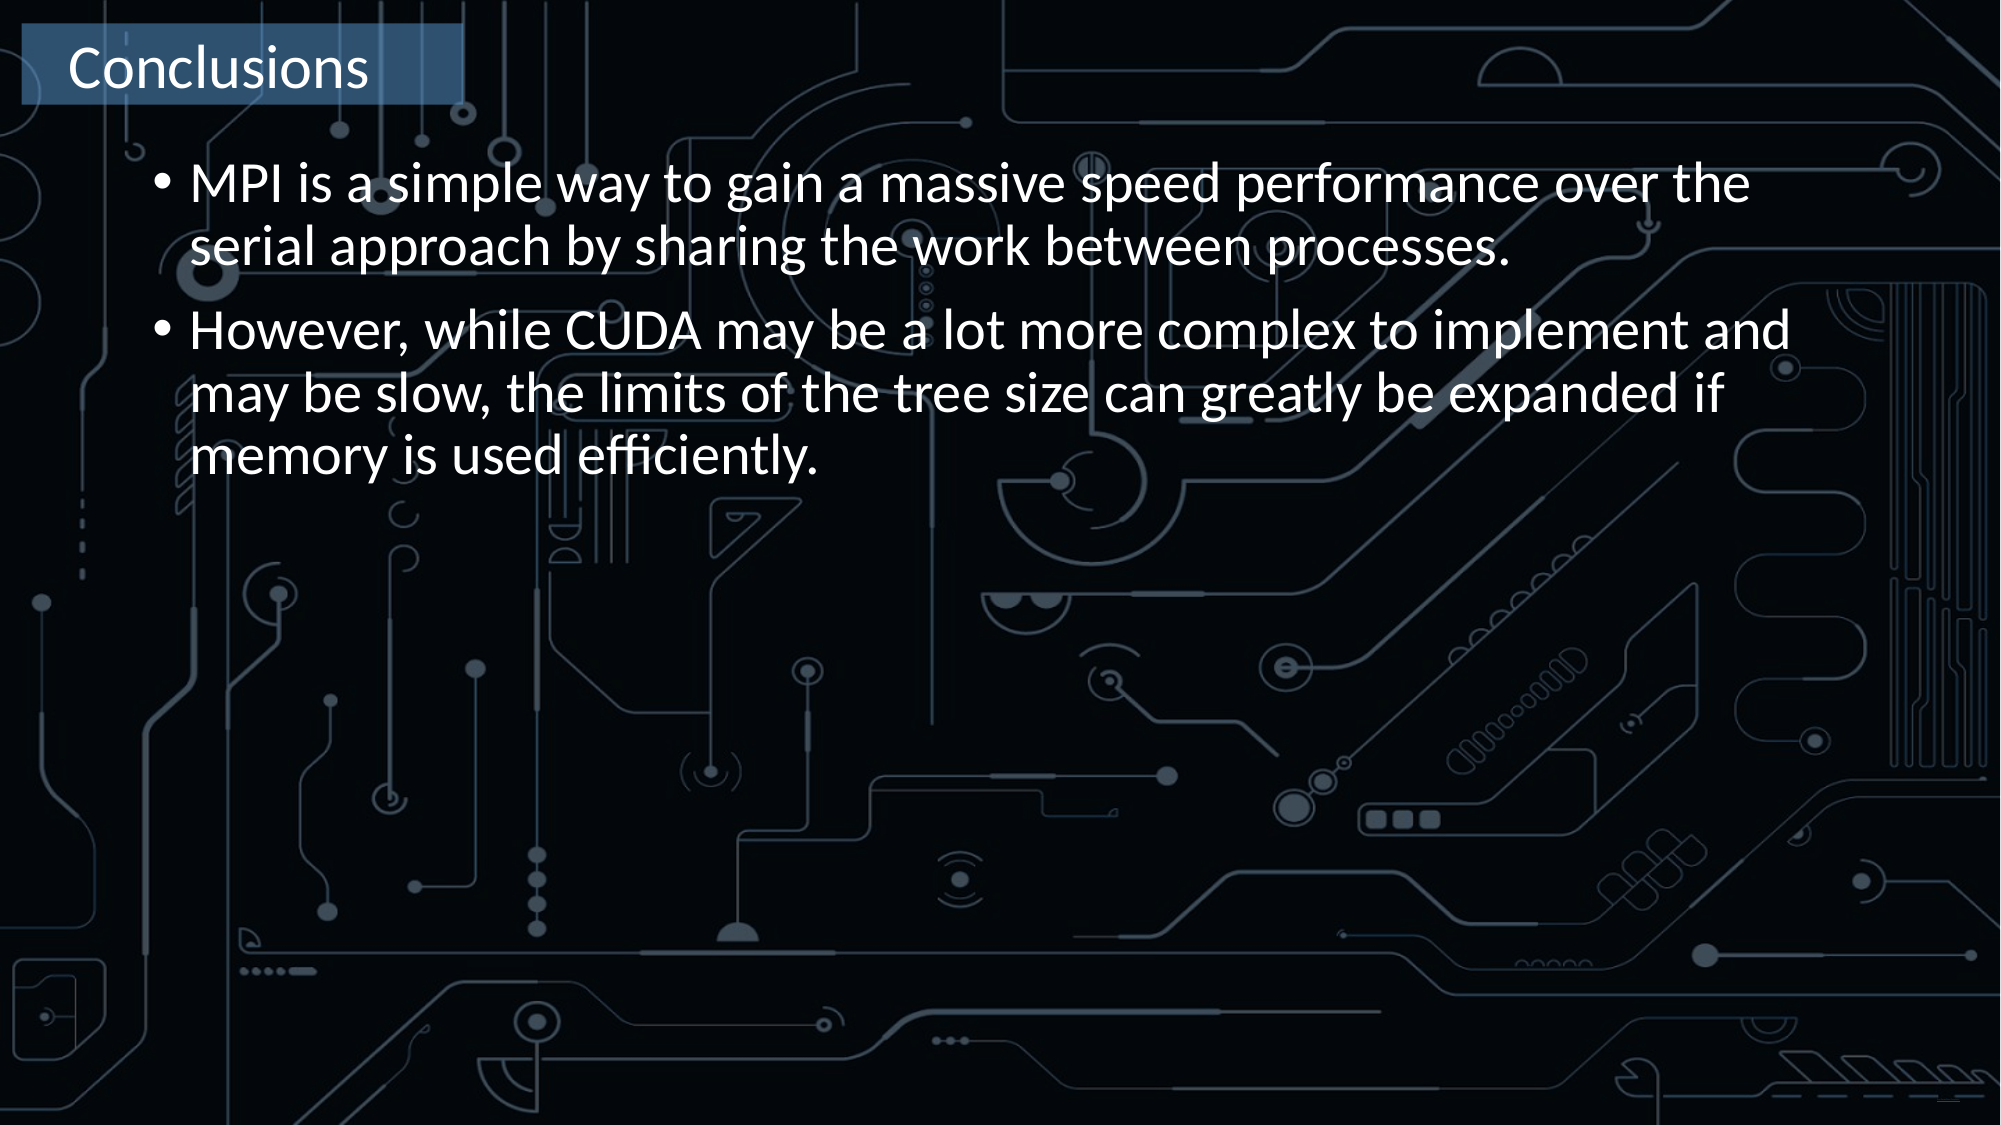

Conclusions
# MPI is a simple way to gain a massive speed performance over the serial approach by sharing the work between processes.
However, while CUDA may be a lot more complex to implement and may be slow, the limits of the tree size can greatly be expanded if memory is used efficiently.
Free PowerPoint Templates